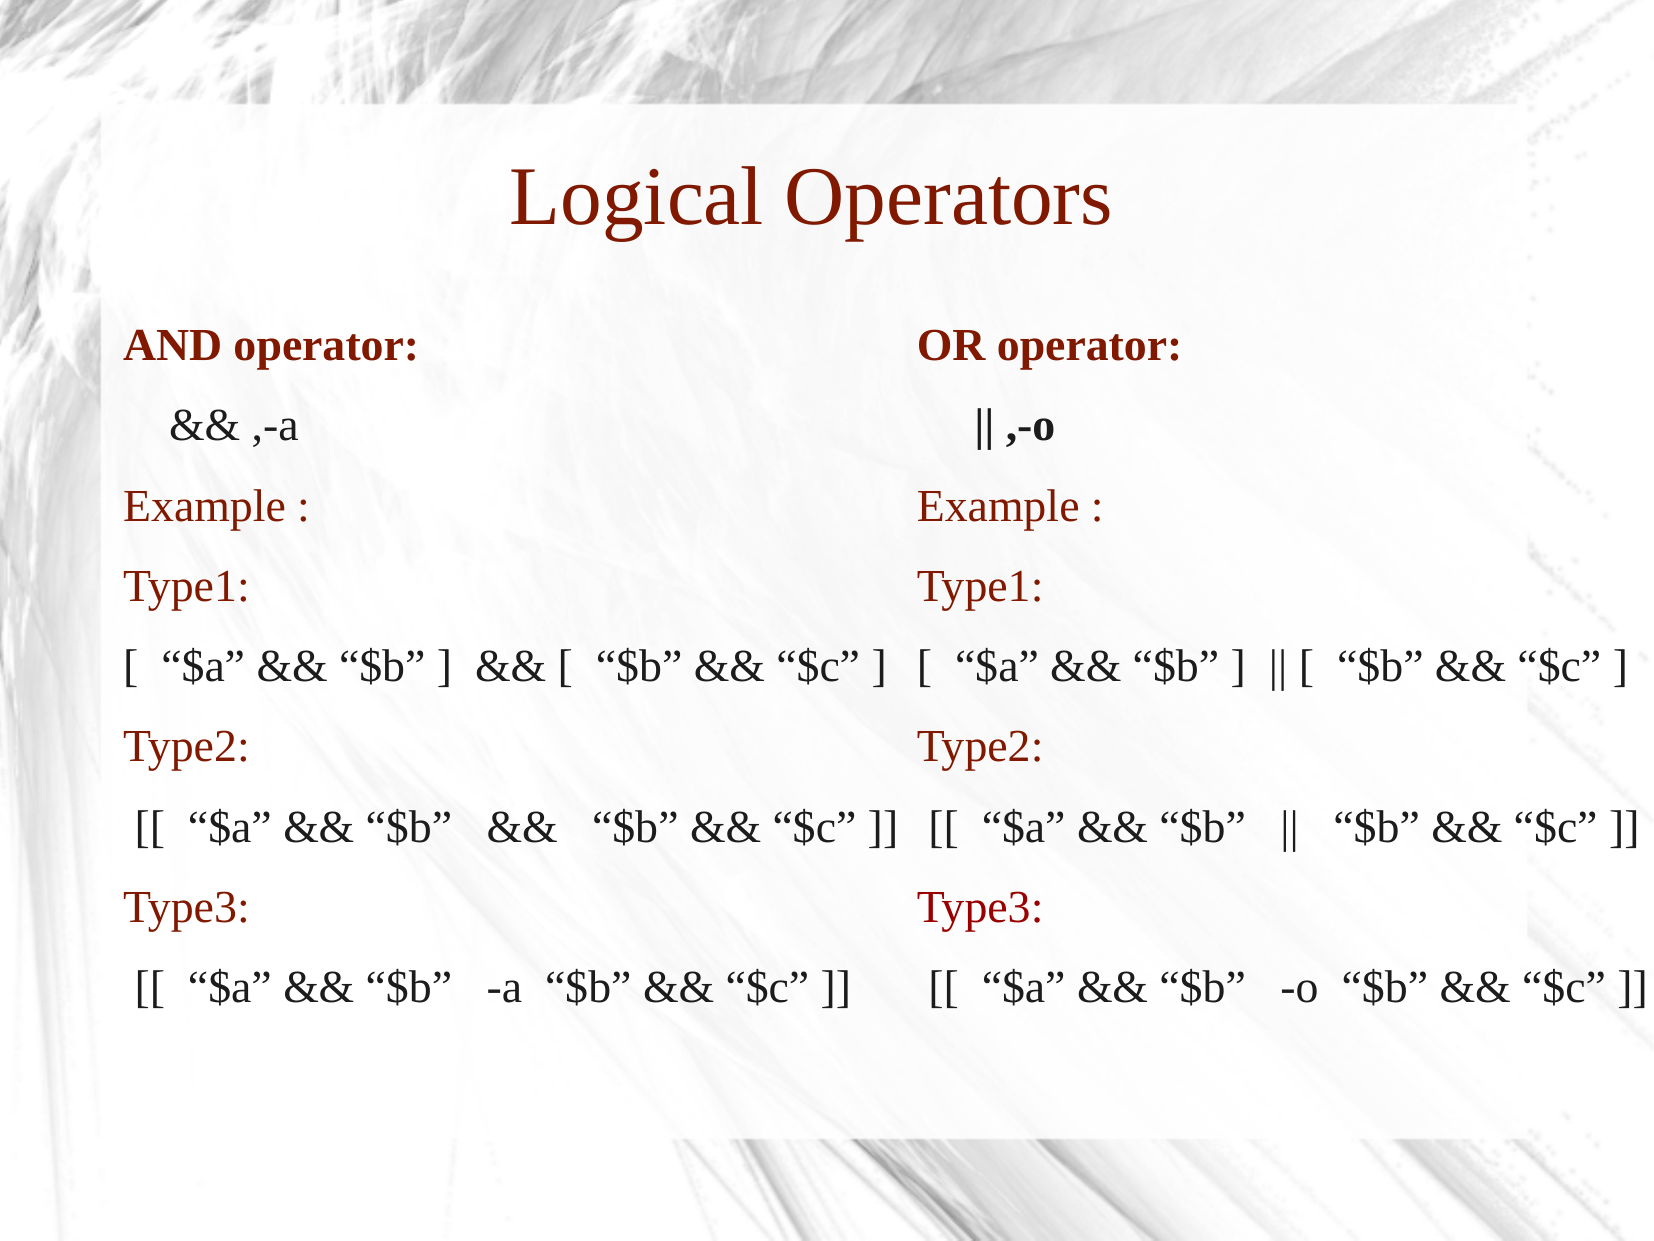

# Logical Operators
AND operator:
 && ,-a
Example :
Type1:
[ “$a” && “$b” ] && [ “$b” && “$c” ]
Type2:
 [[ “$a” && “$b” && “$b” && “$c” ]]
Type3:
 [[ “$a” && “$b” -a “$b” && “$c” ]]
OR operator:
 || ,-o
Example :
Type1:
[ “$a” && “$b” ] || [ “$b” && “$c” ]
Type2:
 [[ “$a” && “$b” || “$b” && “$c” ]]
Type3:
 [[ “$a” && “$b” -o “$b” && “$c” ]]